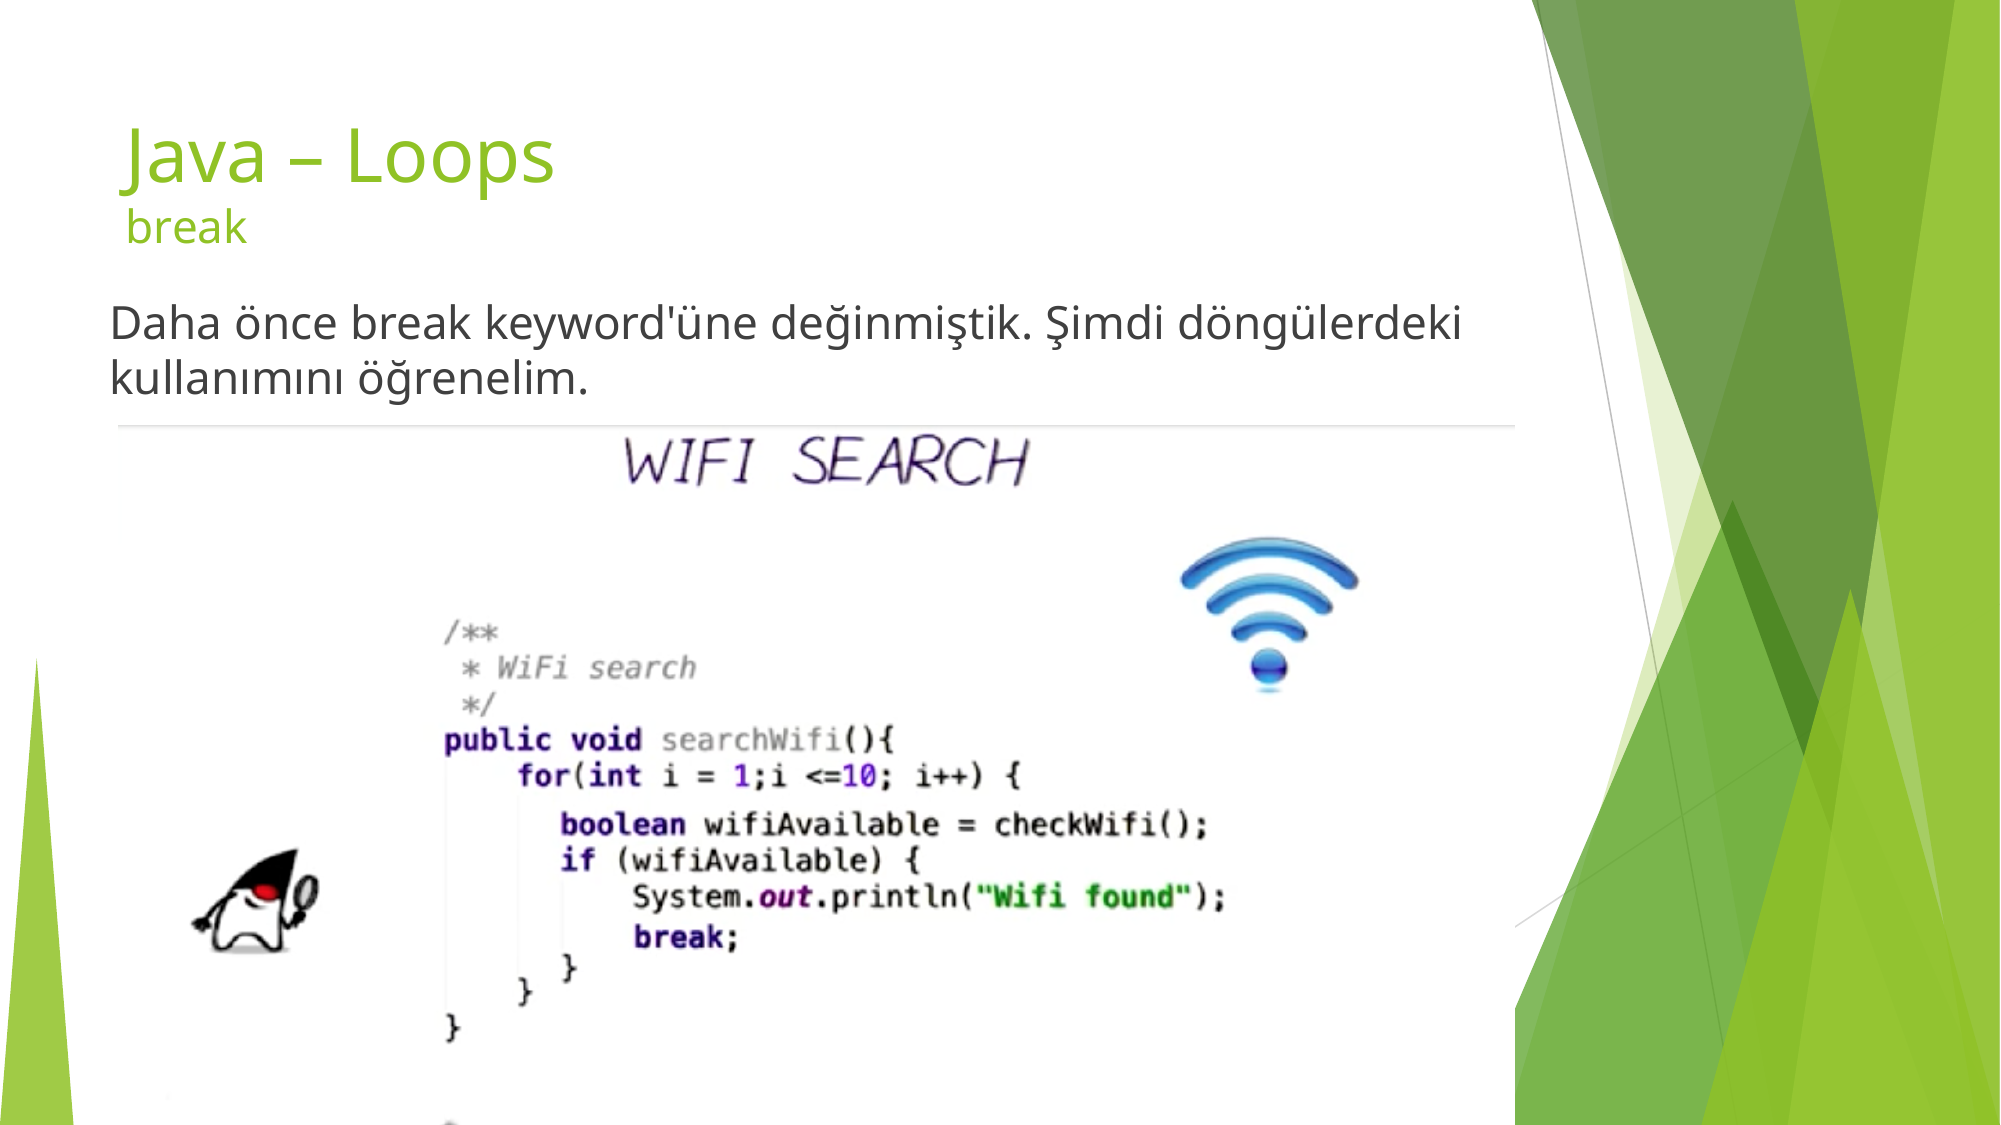

# Java – Loops break
Daha önce break keyword'üne değinmiştik. Şimdi döngülerdeki kullanımını öğrenelim.